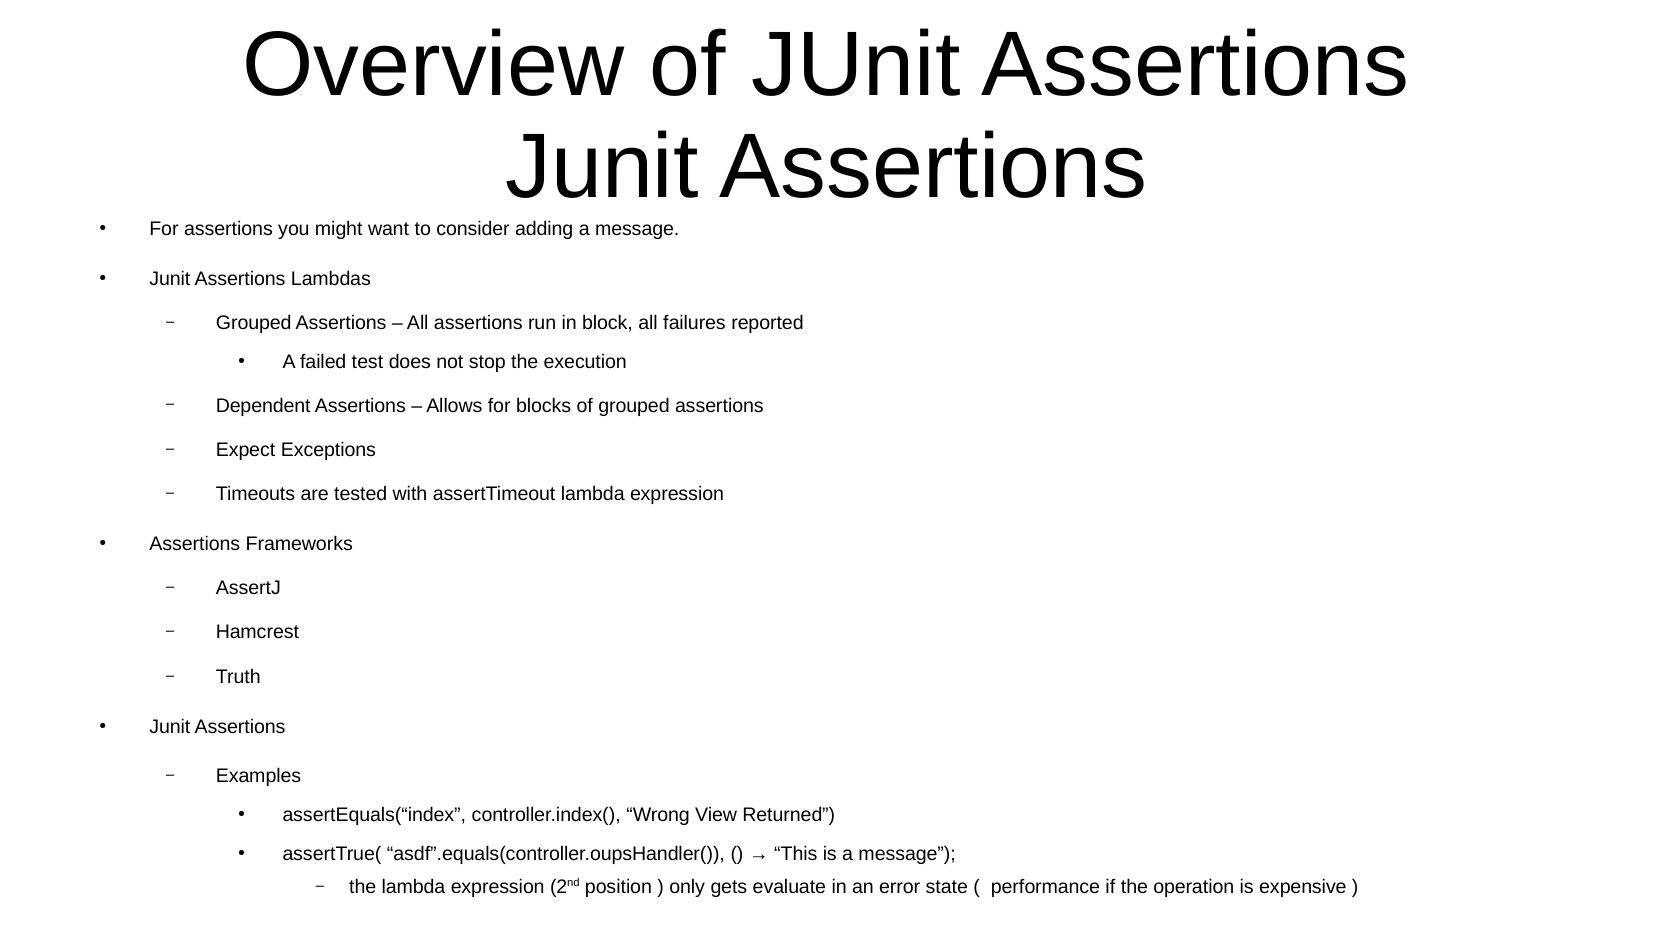

# Overview of JUnit Assertions Junit Assertions
For assertions you might want to consider adding a message.
Junit Assertions Lambdas
Grouped Assertions – All assertions run in block, all failures reported
A failed test does not stop the execution
Dependent Assertions – Allows for blocks of grouped assertions
Expect Exceptions
Timeouts are tested with assertTimeout lambda expression
Assertions Frameworks
AssertJ
Hamcrest
Truth
Junit Assertions
Examples
assertEquals(“index”, controller.index(), “Wrong View Returned”)
assertTrue( “asdf”.equals(controller.oupsHandler()), () → “This is a message”);
the lambda expression (2nd position ) only gets evaluate in an error state ( performance if the operation is expensive )